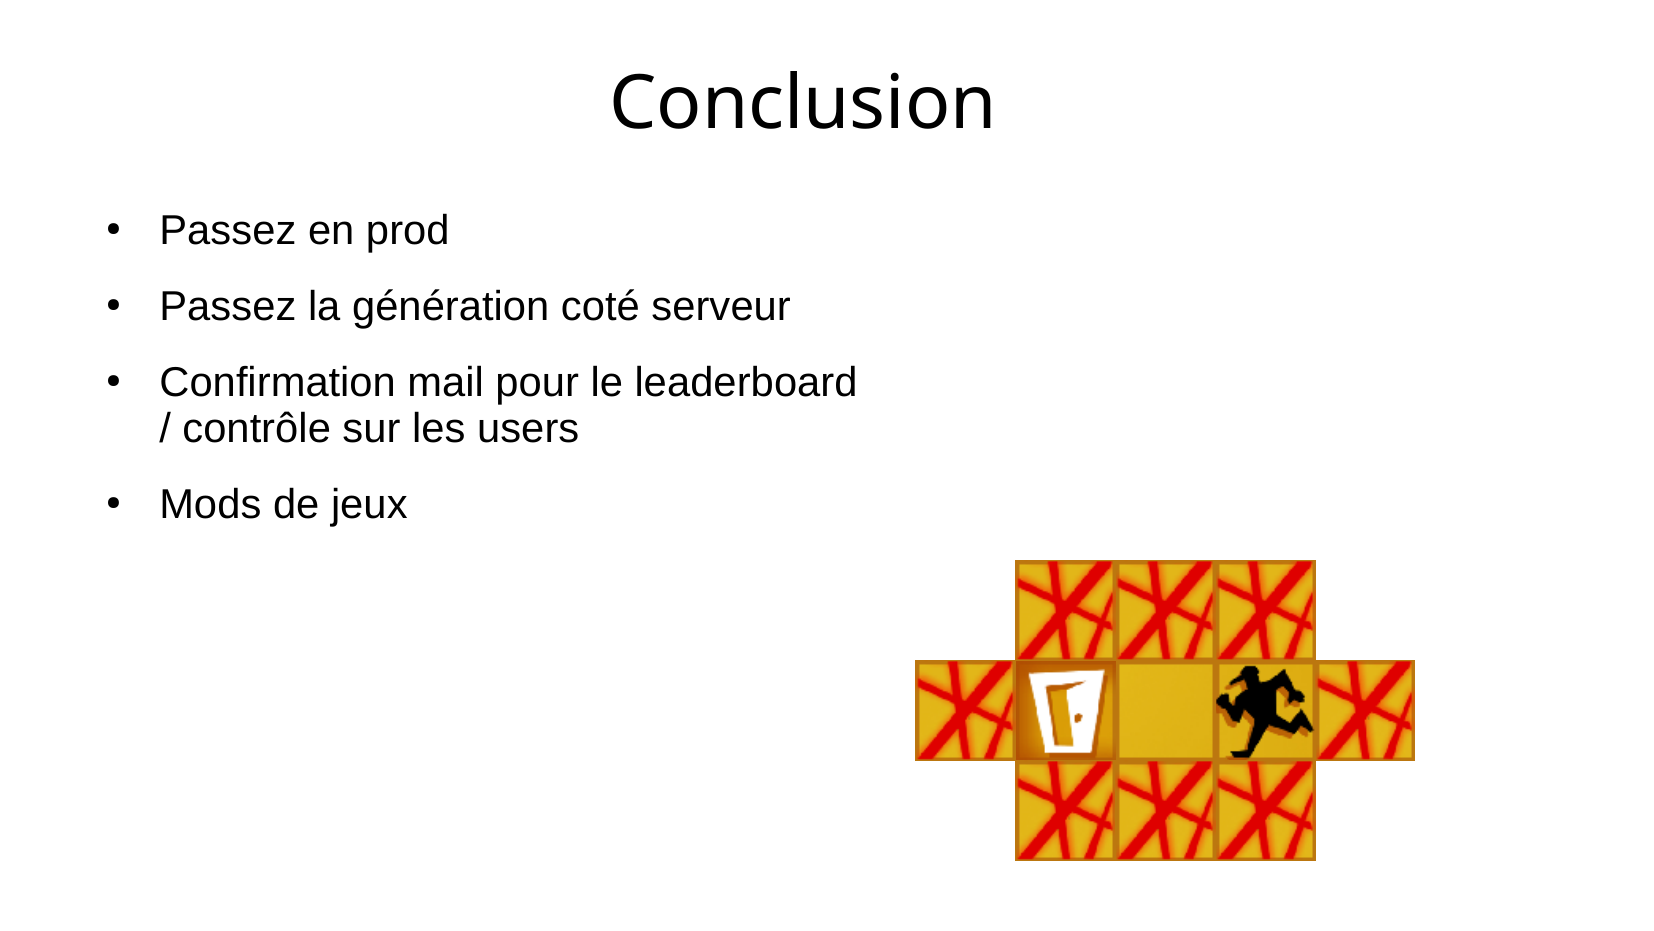

Conclusion
# Passez en prod
Passez la génération coté serveur
Confirmation mail pour le leaderboard
/ contrôle sur les users
Mods de jeux